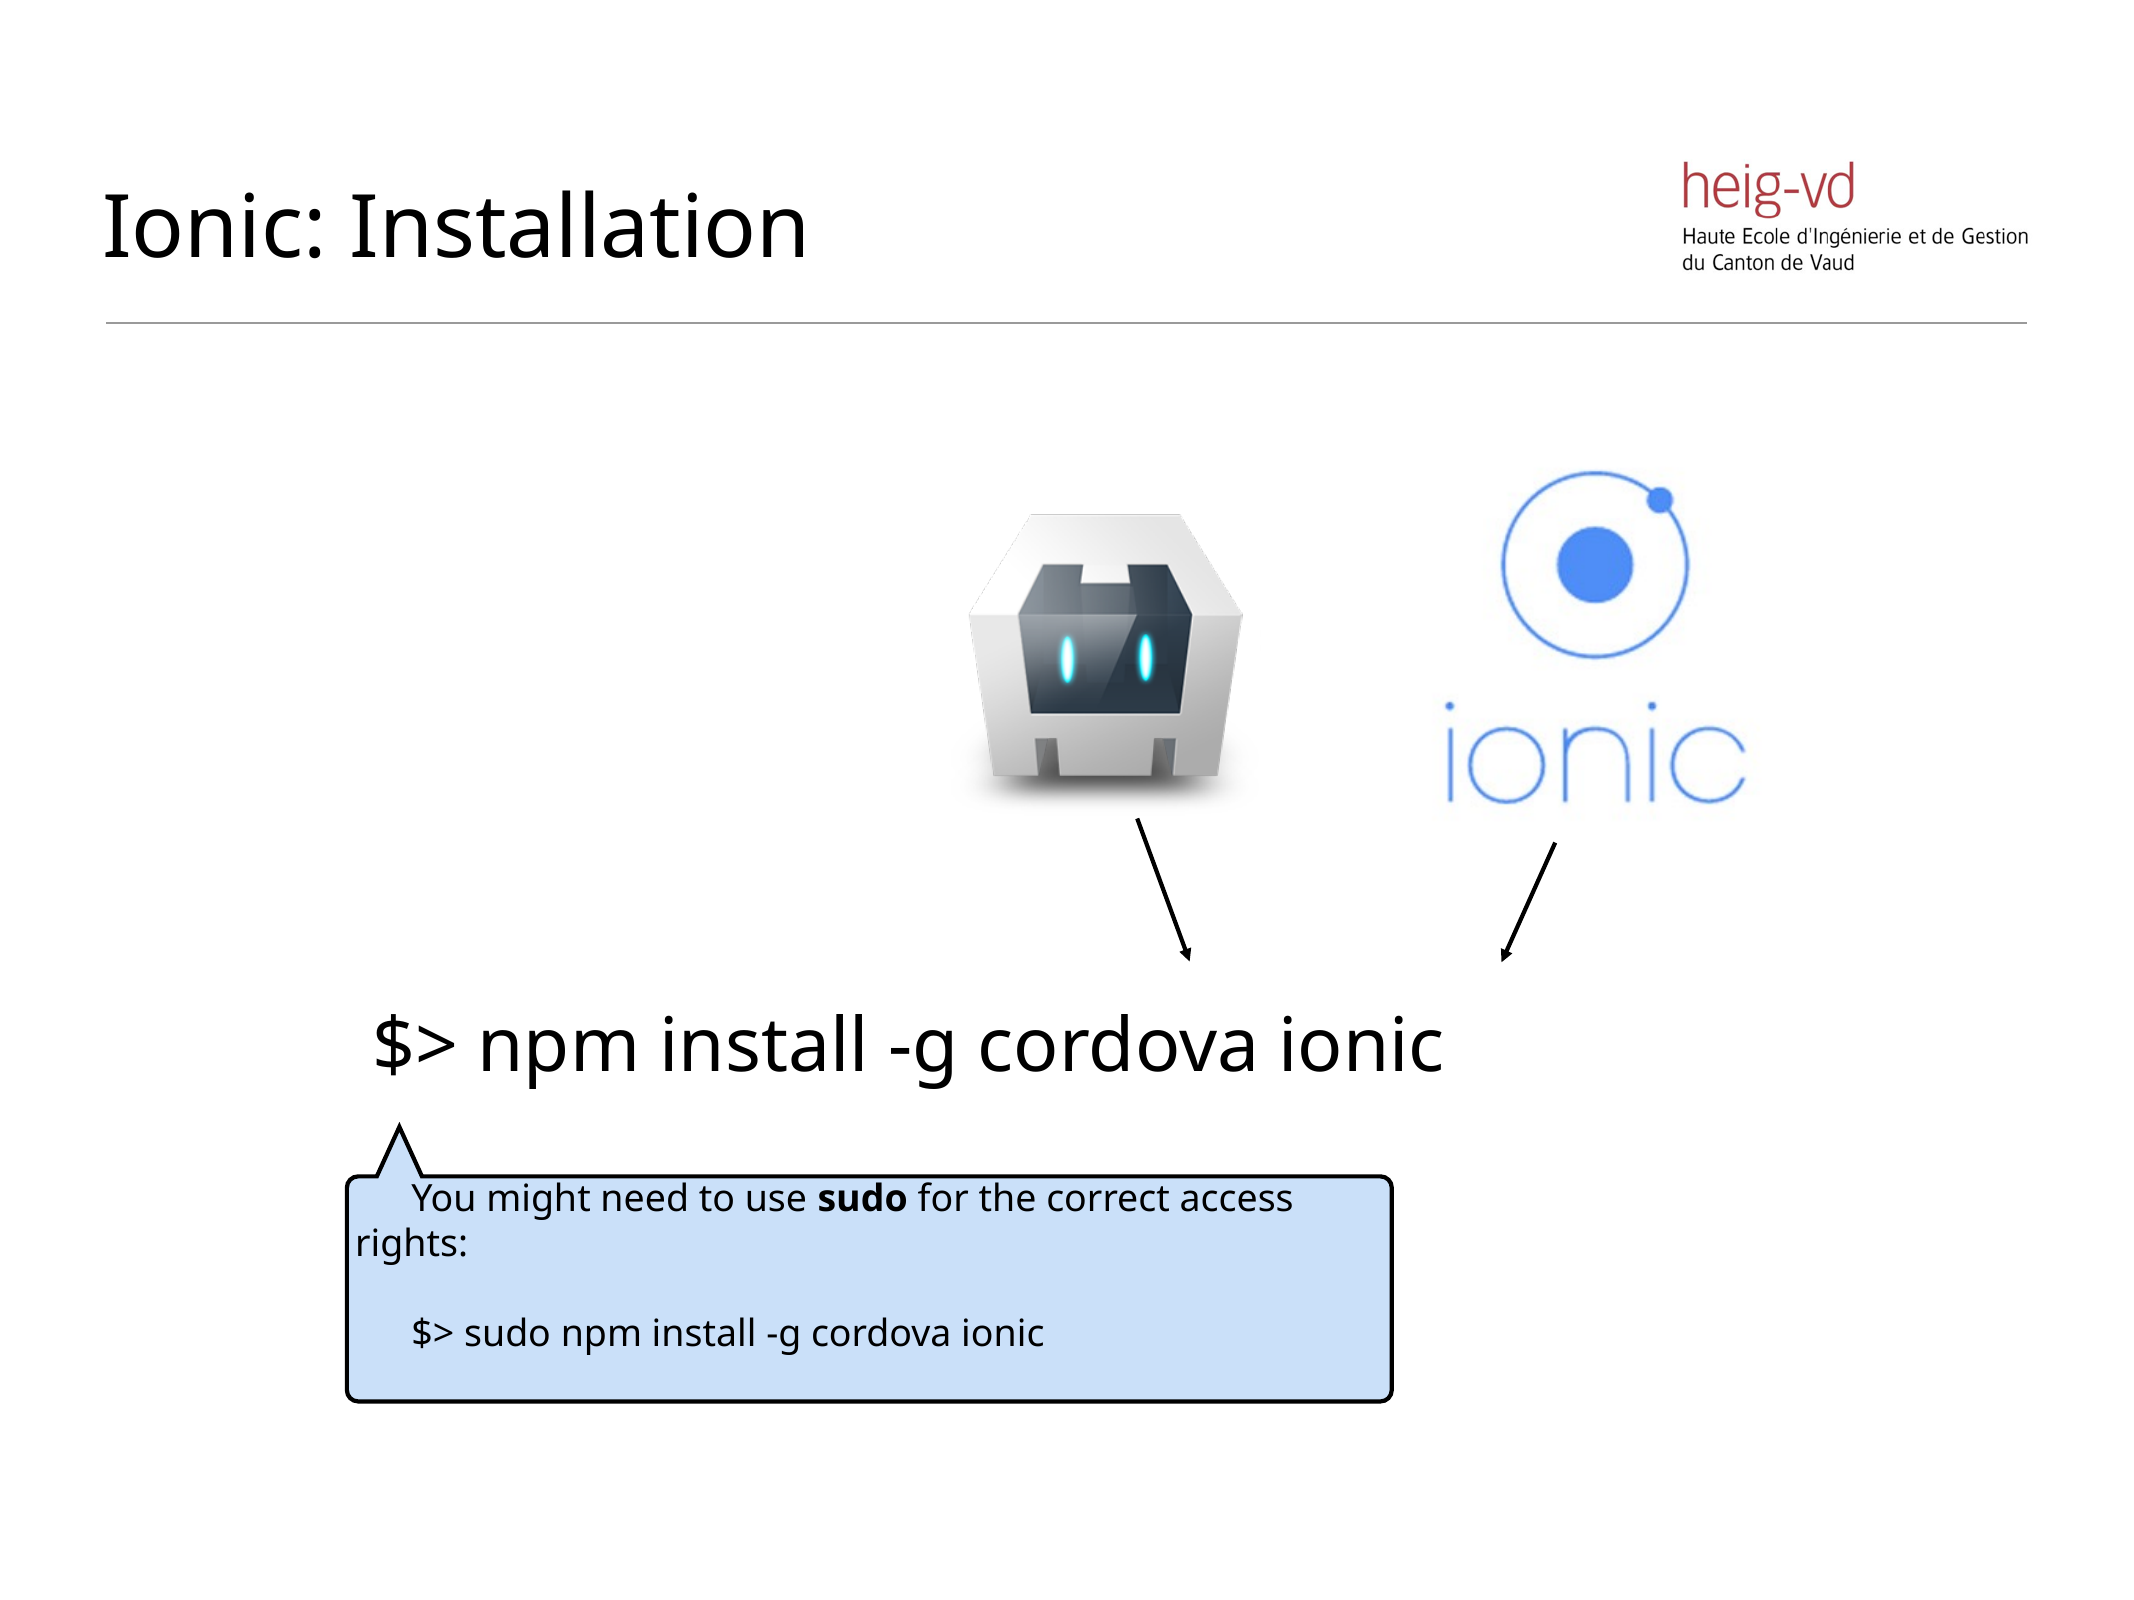

# Ionic: Installation
$> npm install -g cordova ionic
You might need to use sudo for the correct access rights:
$> sudo npm install -g cordova ionic